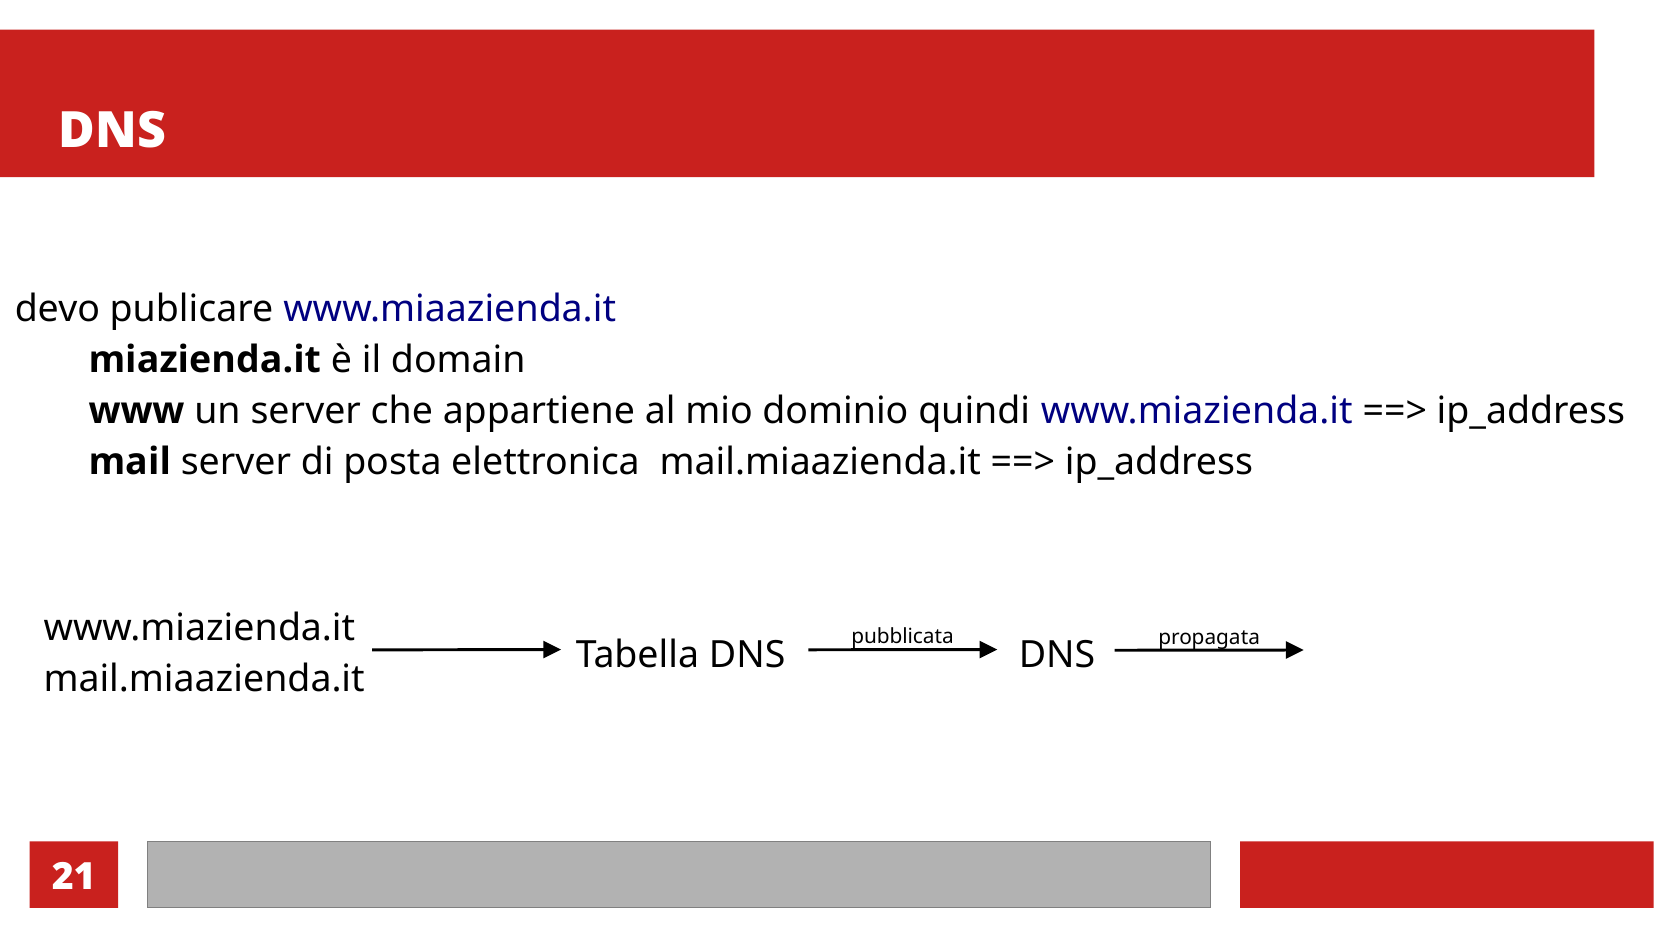

# DNS
devo publicare www.miaazienda.it
	miazienda.it è il domain
	www un server che appartiene al mio dominio quindi www.miazienda.it ==> ip_address
	mail server di posta elettronica mail.miaazienda.it ==> ip_address
www.miazienda.it
mail.miaazienda.it
Tabella DNS
DNS
pubblicata
propagata
21